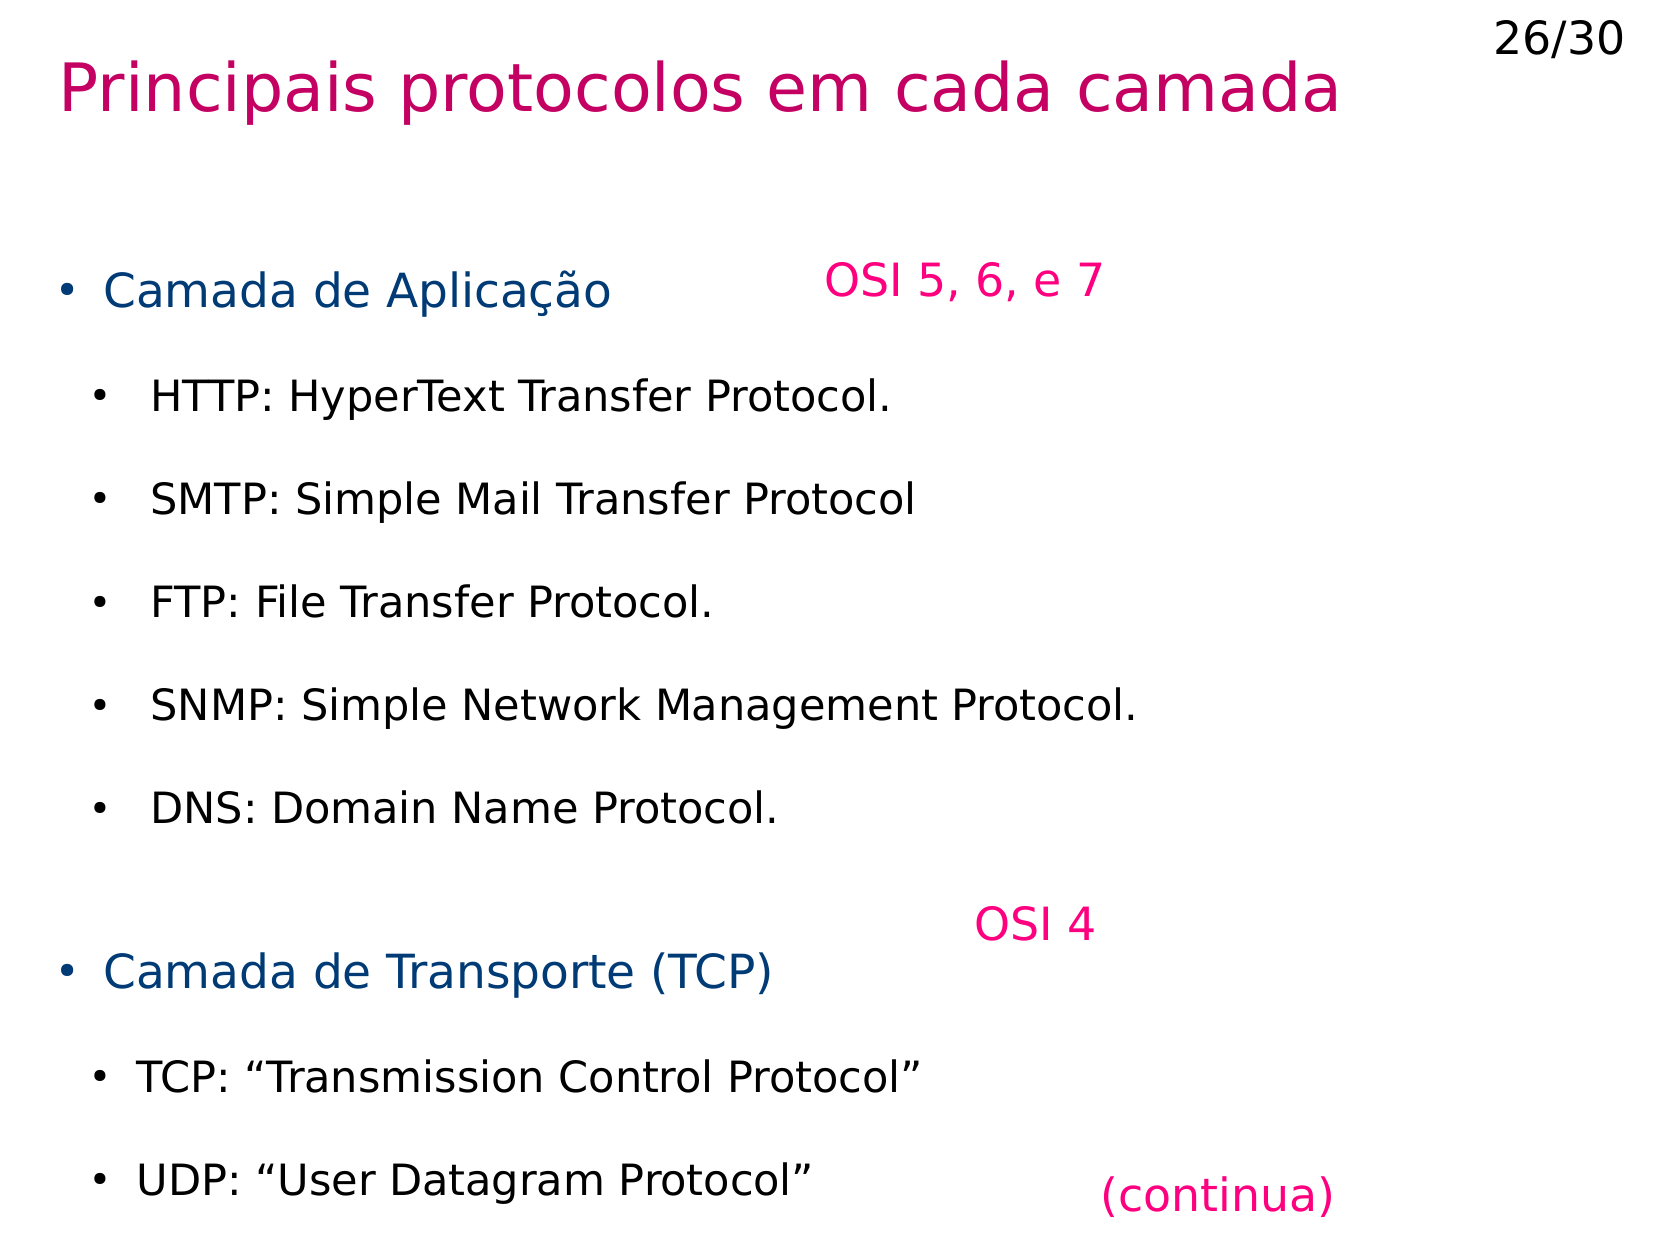

26
# Principais protocolos em cada camada
Camada de Aplicação
 HTTP: HyperText Transfer Protocol.
 SMTP: Simple Mail Transfer Protocol
 FTP: File Transfer Protocol.
 SNMP: Simple Network Management Protocol.
 DNS: Domain Name Protocol.
Camada de Transporte (TCP)
TCP: “Transmission Control Protocol”
UDP: “User Datagram Protocol”
OSI 5, 6, e 7
OSI 4
(continua)